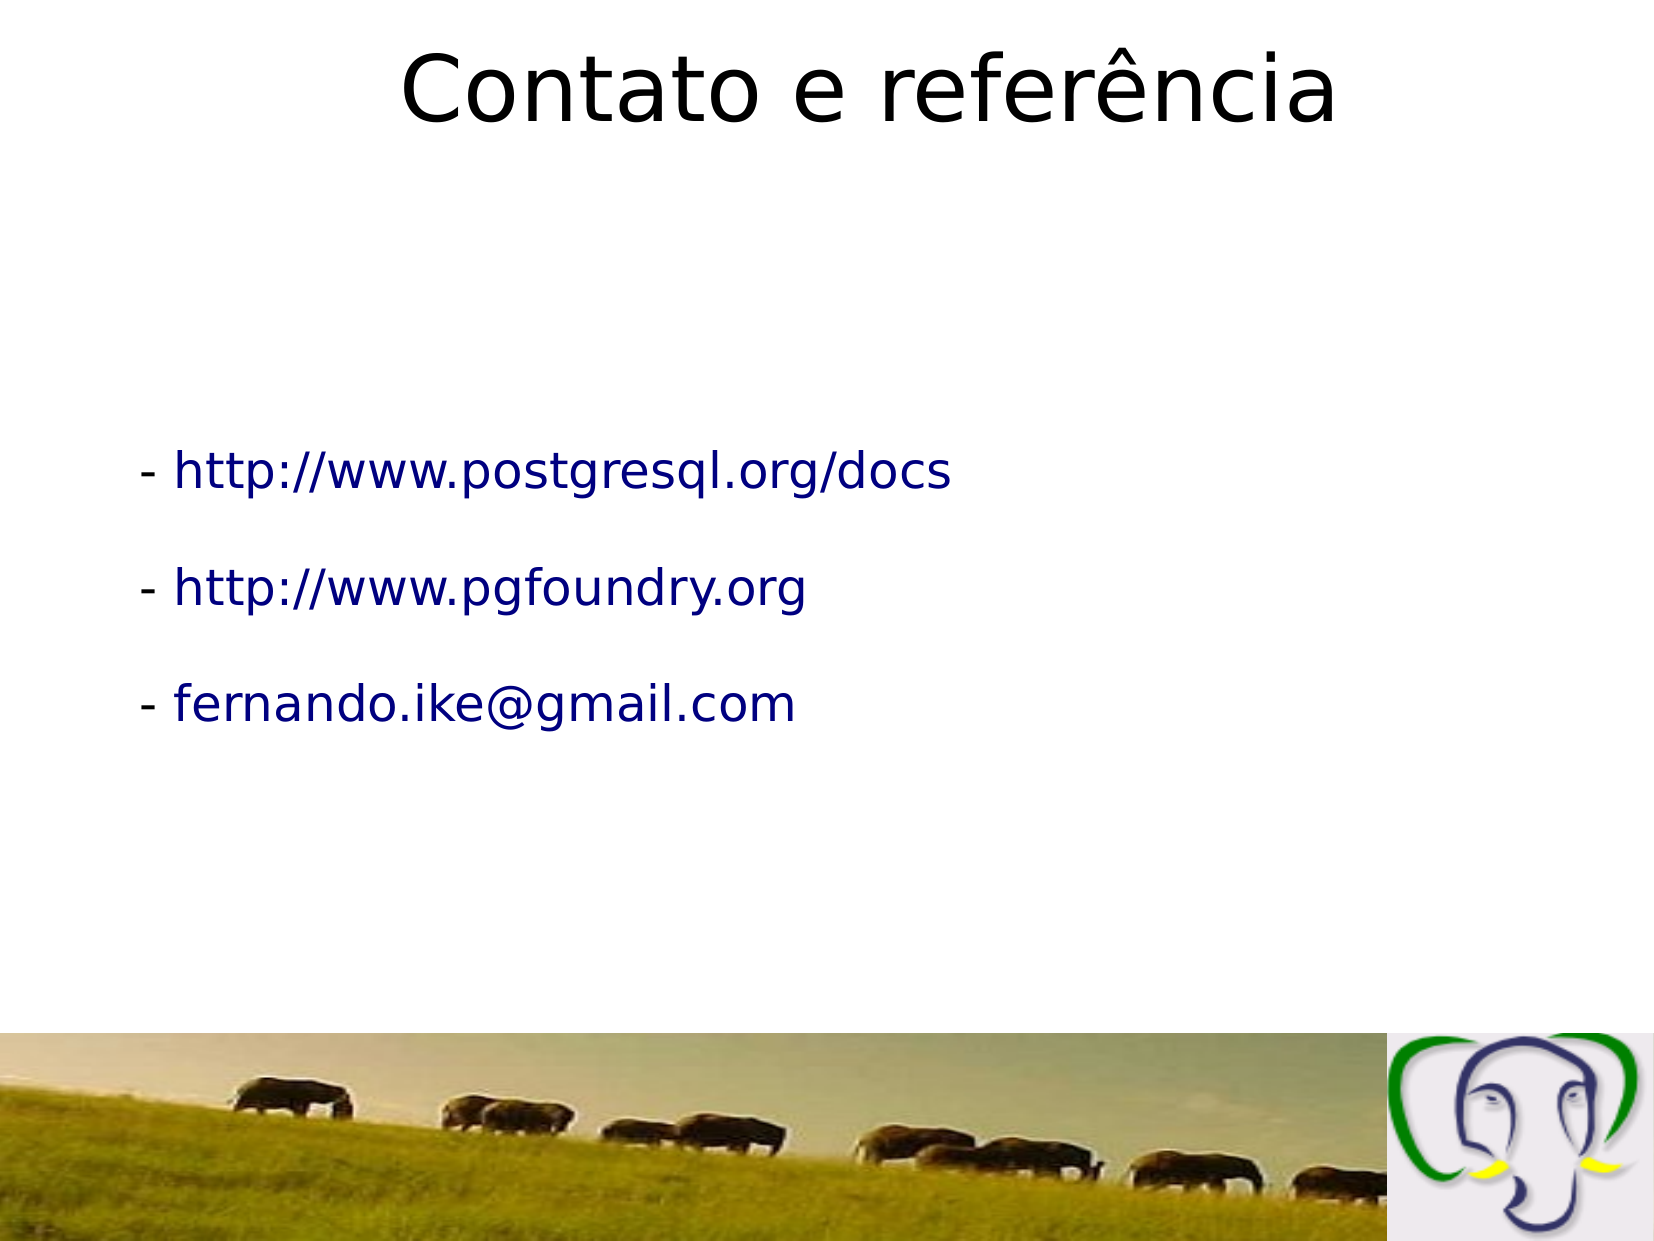

Contato e referência
# - http://www.postgresql.org/docs
 - http://www.pgfoundry.org
 - fernando.ike@gmail.com